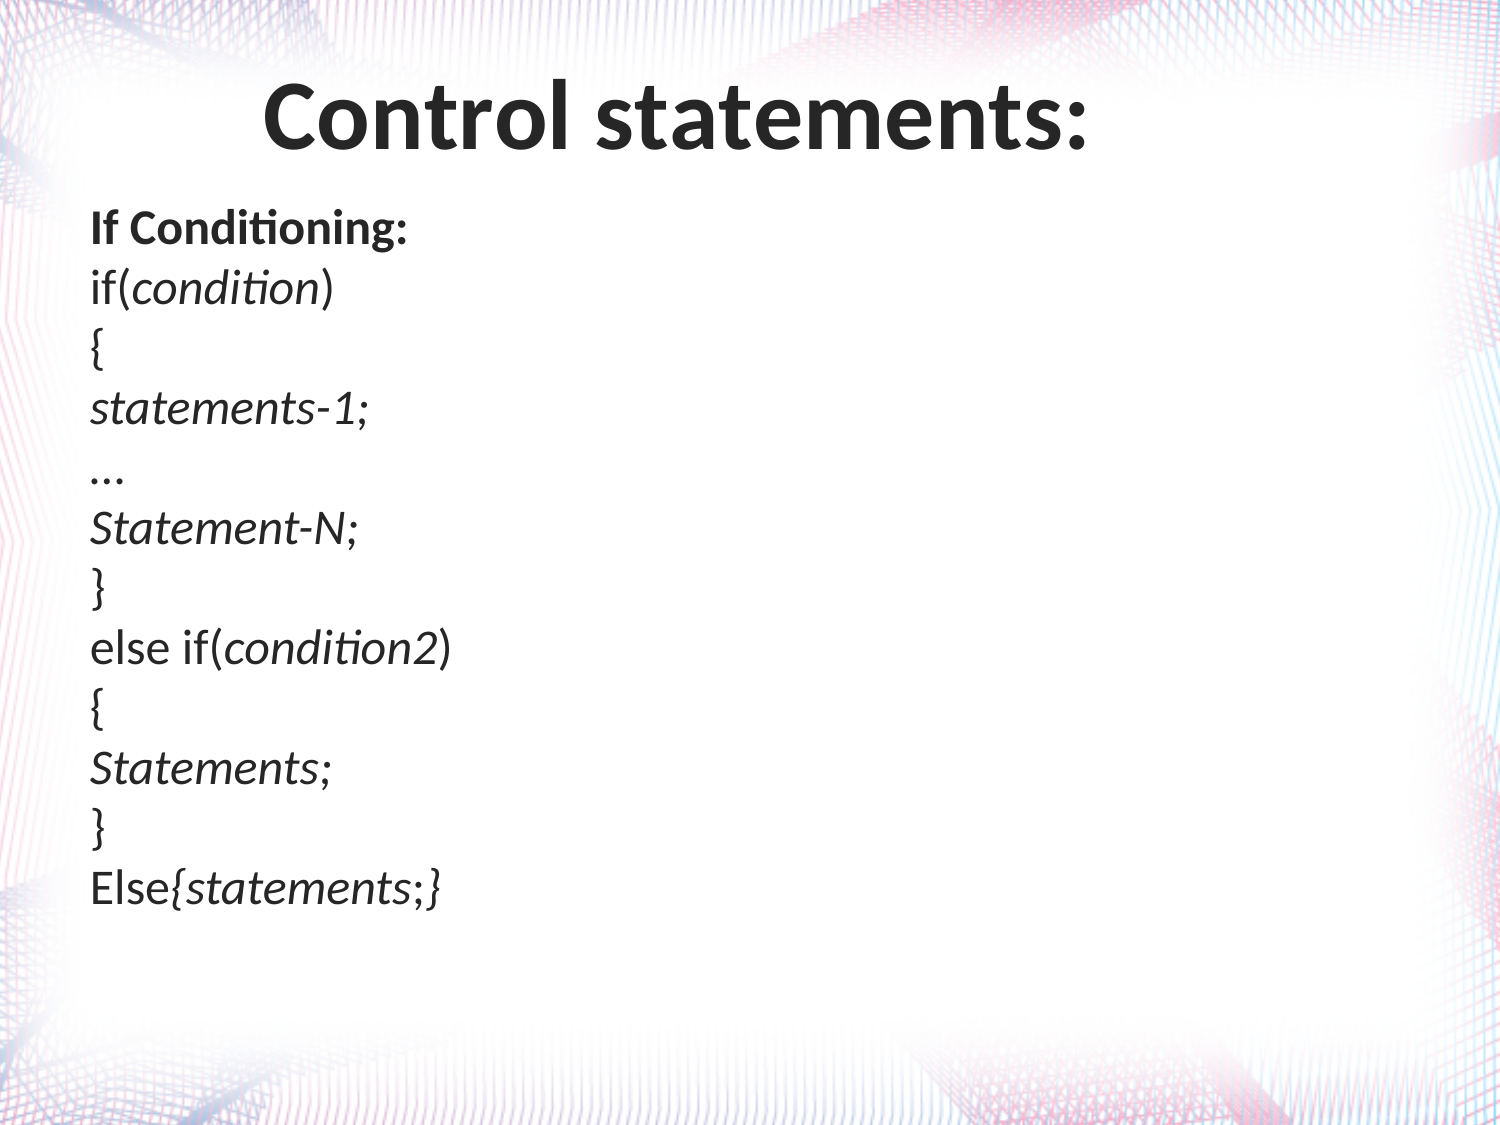

# Control statements:
If Conditioning:
if(condition)
{
statements-1;
…
Statement-N;
}
else if(condition2)
{
Statements;
}
Else{statements;}